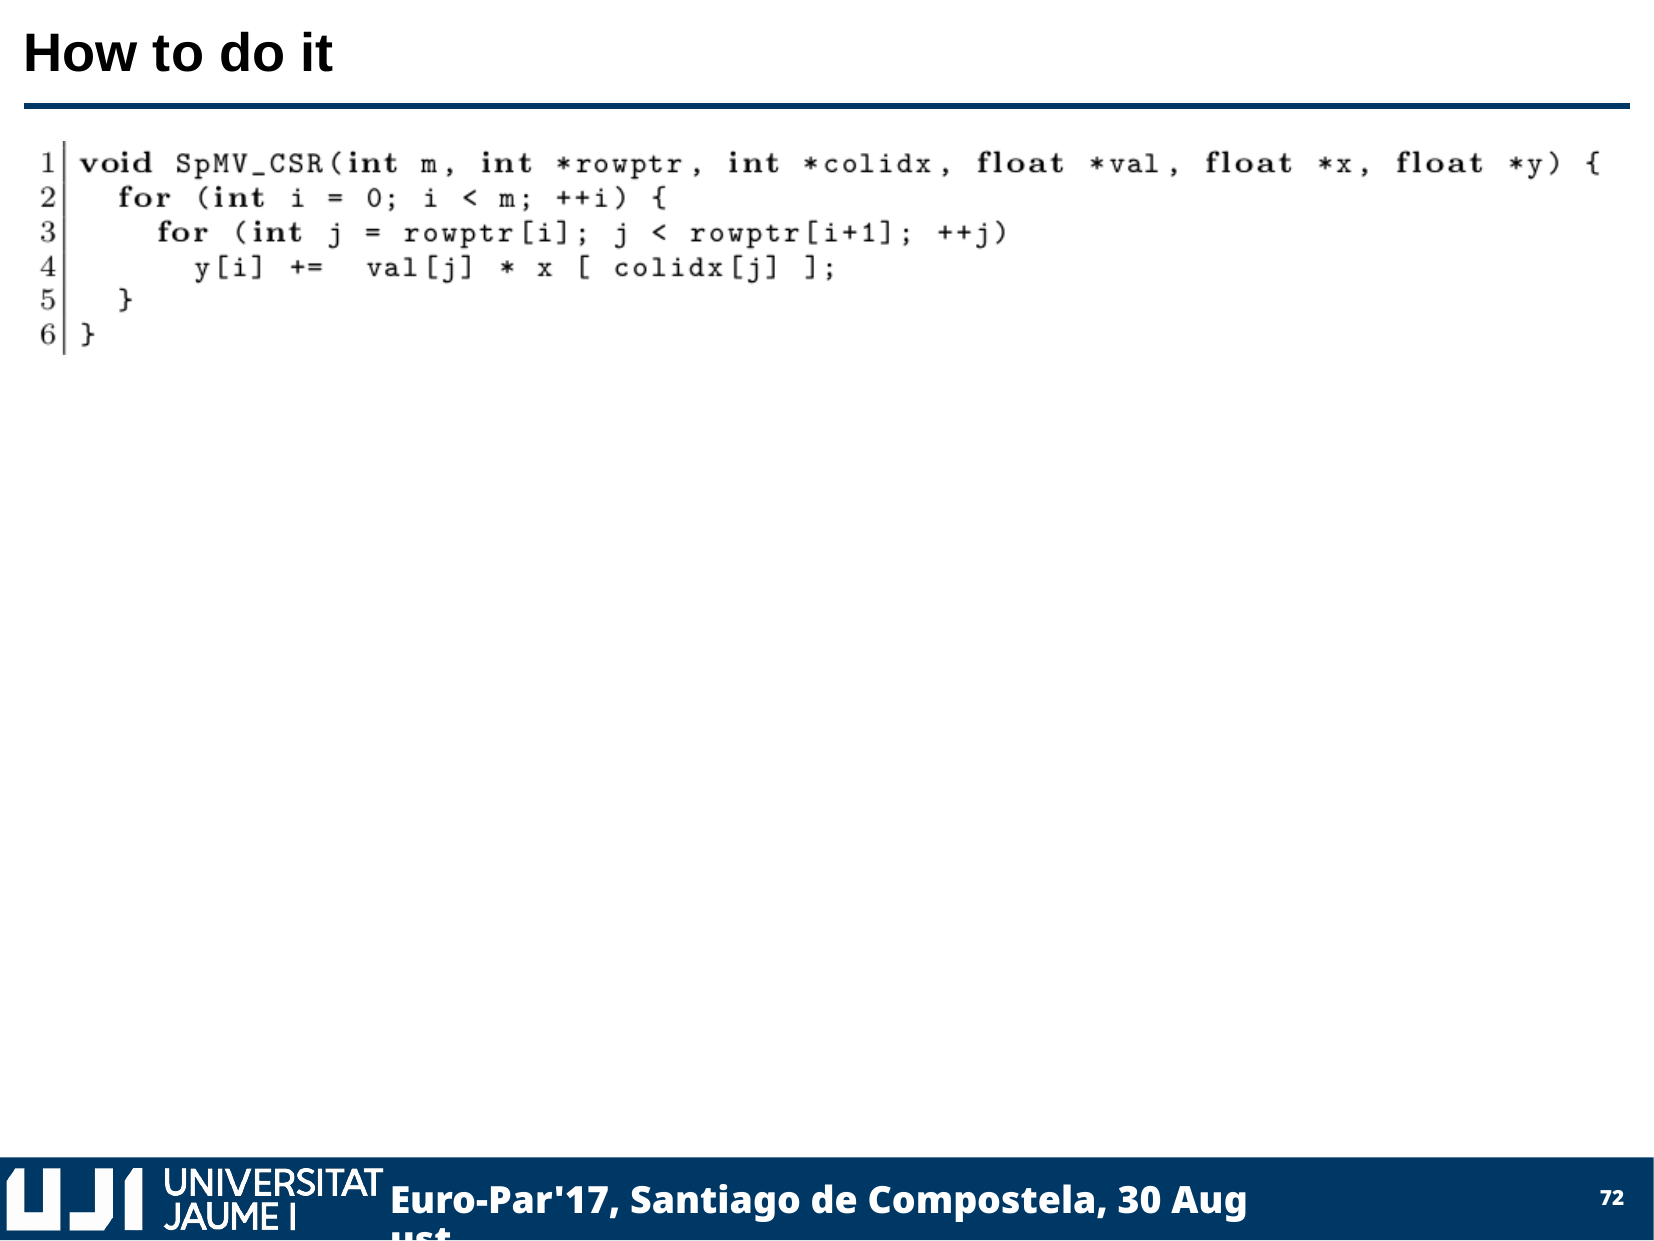

# How to do it
Euro-Par'17, Santiago de Compostela, 30 August
72